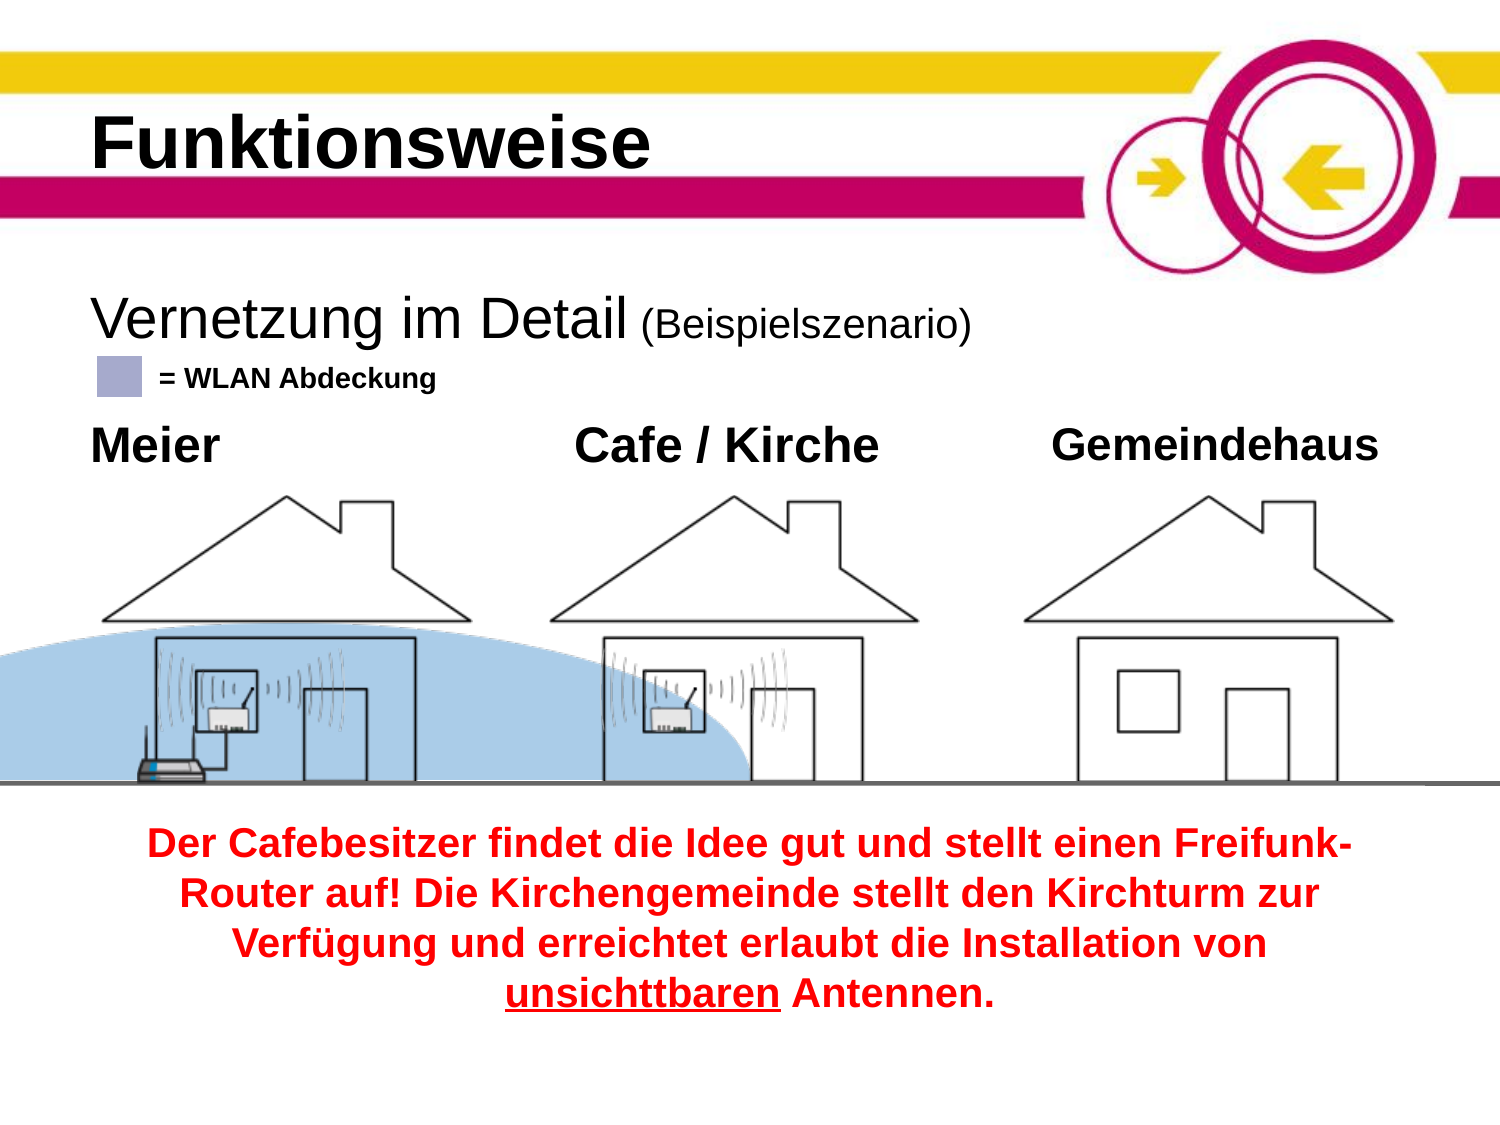

Funktionsweise
Vernetzung im Detail (Beispielszenario)
= WLAN Abdeckung
Meier
Cafe / Kirche
Gemeindehaus
Der Cafebesitzer findet die Idee gut und stellt einen Freifunk-Router auf! Die Kirchengemeinde stellt den Kirchturm zur Verfügung und erreichtet erlaubt die Installation von unsichttbaren Antennen.